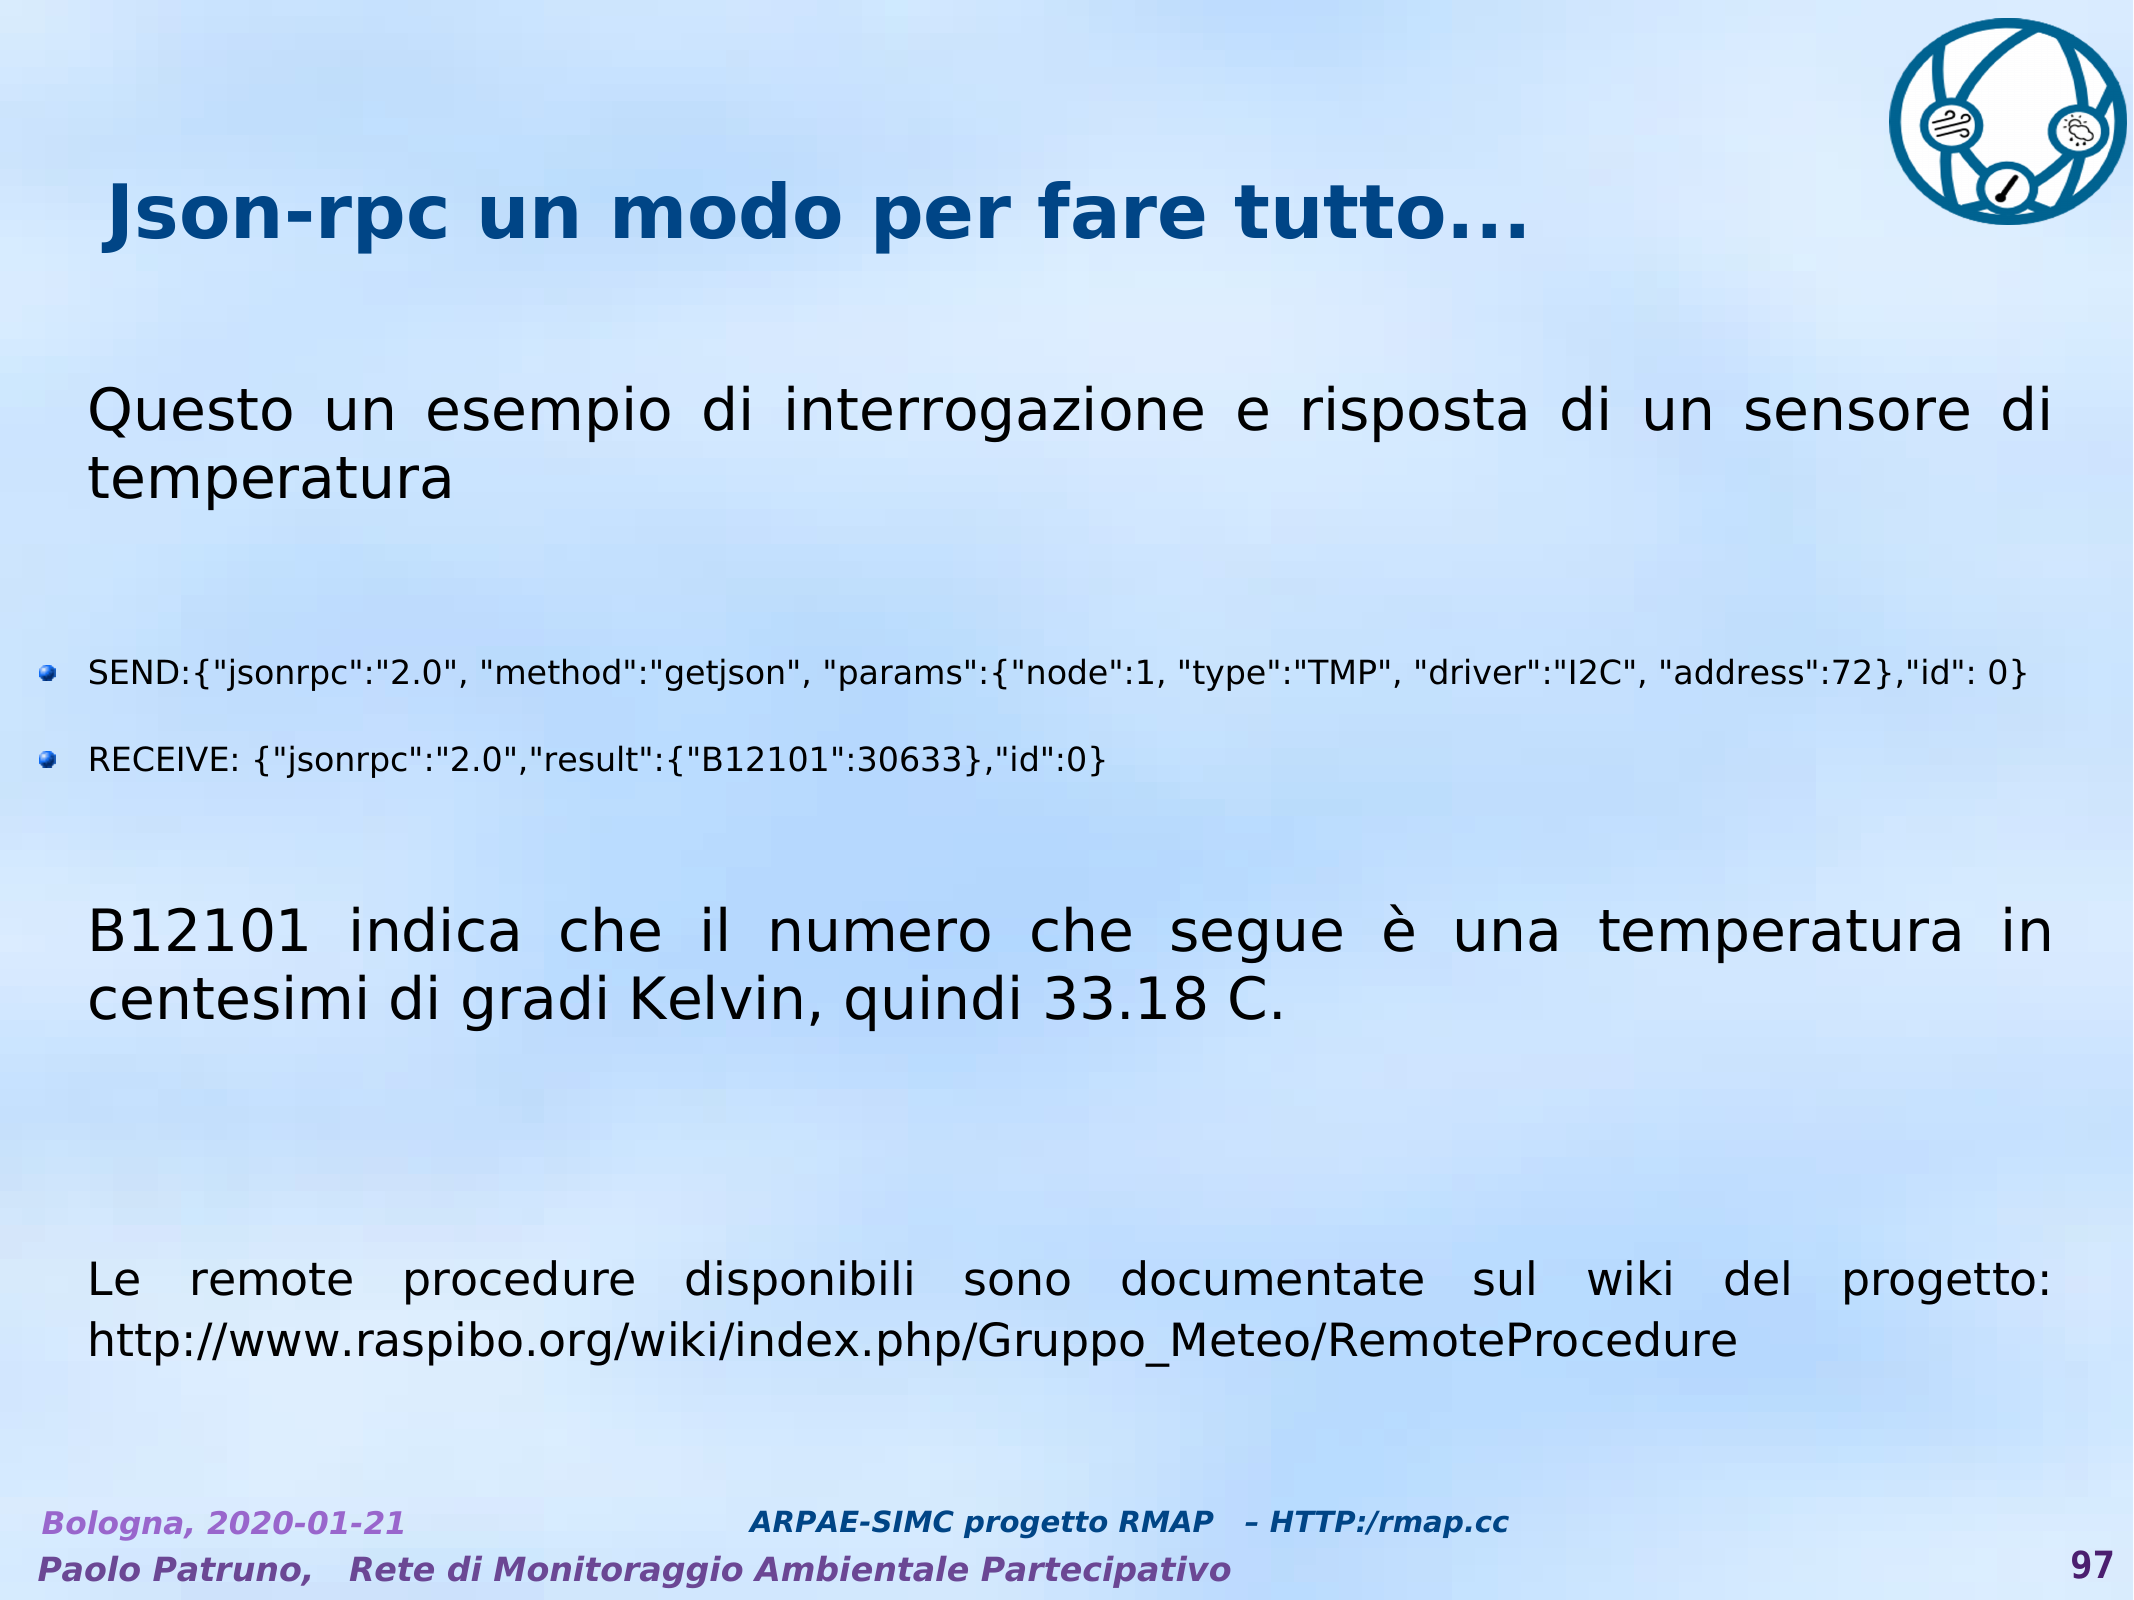

# Json-rpc un modo per fare tutto...
Questo un esempio di interrogazione e risposta di un sensore di temperatura
SEND:{"jsonrpc":"2.0", "method":"getjson", "params":{"node":1, "type":"TMP", "driver":"I2C", "address":72},"id": 0}
RECEIVE: {"jsonrpc":"2.0","result":{"B12101":30633},"id":0}
B12101 indica che il numero che segue è una temperatura in centesimi di gradi Kelvin, quindi 33.18 C.
Le remote procedure disponibili sono documentate sul wiki del progetto: http://www.raspibo.org/wiki/index.php/Gruppo_Meteo/RemoteProcedure